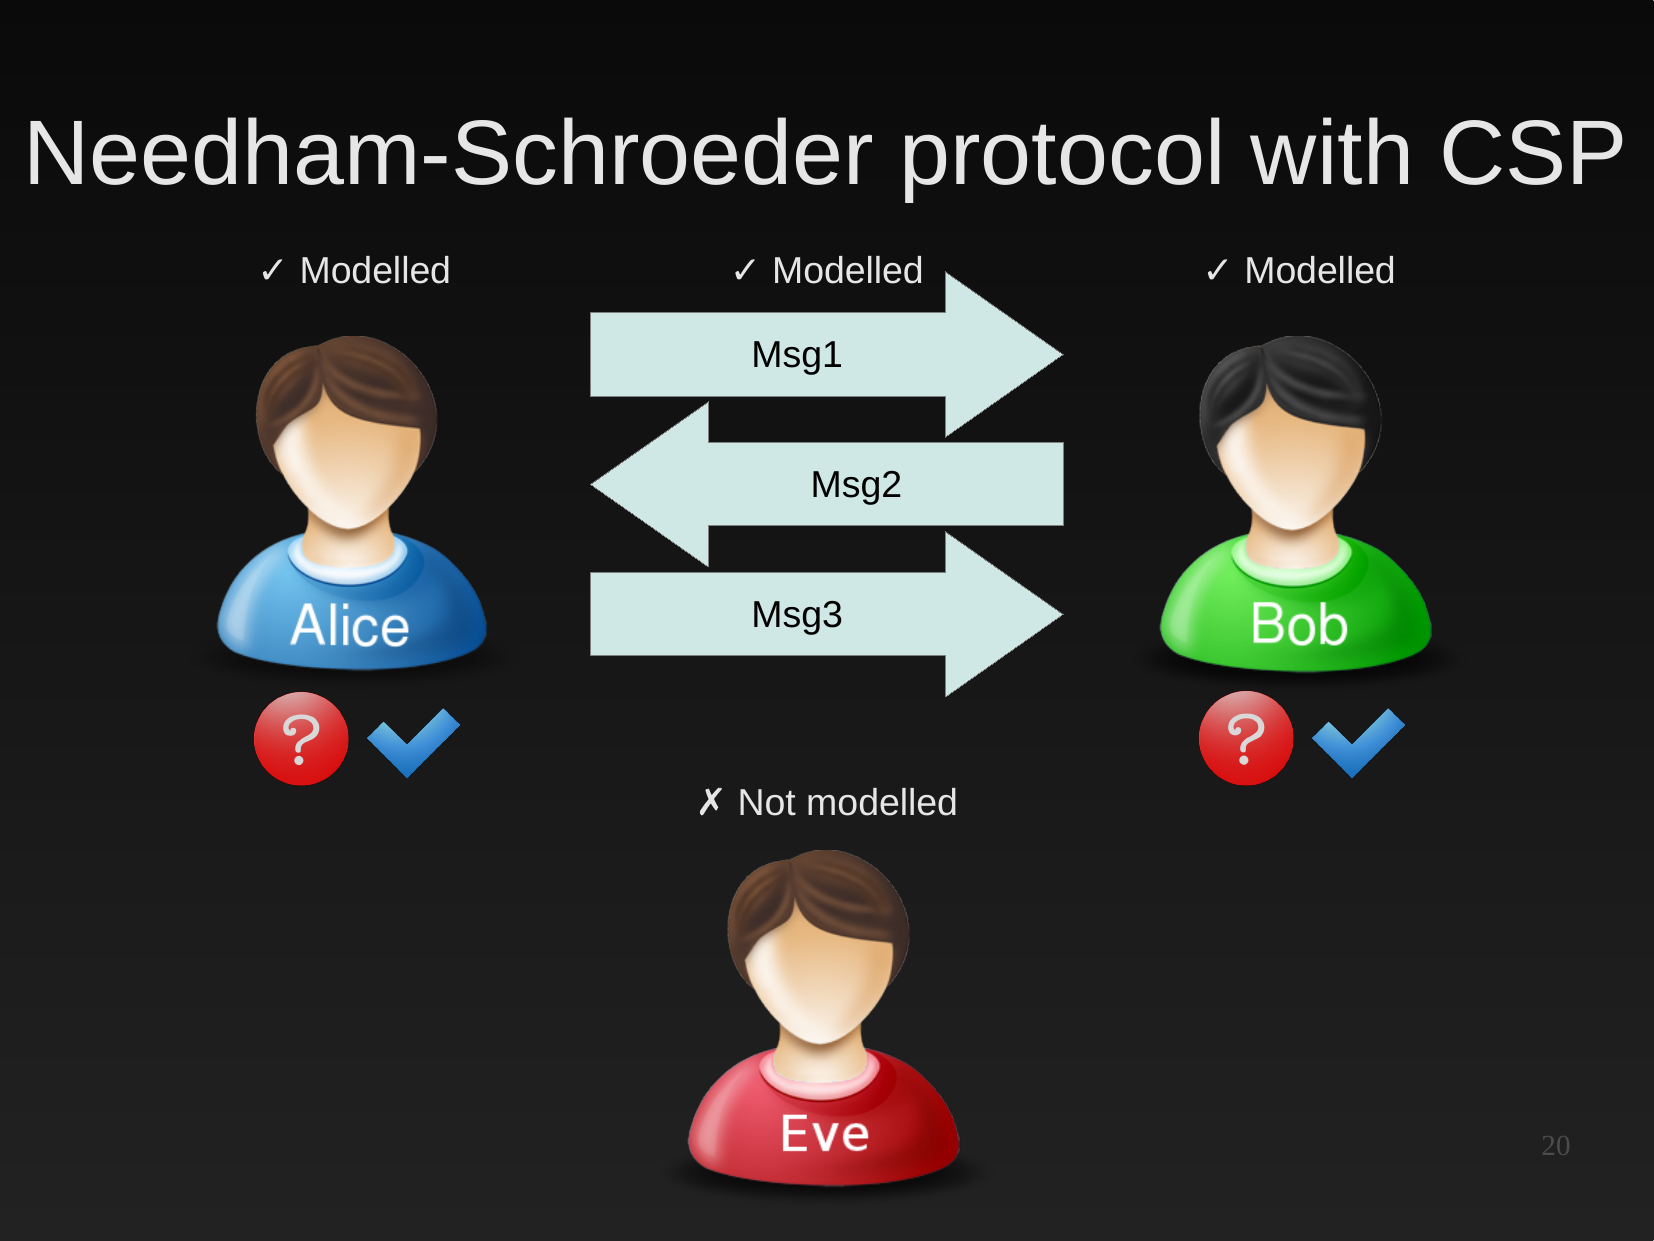

# Needham-Schroeder protocol with CSP
✓ Modelled
✓ Modelled
✓ Modelled
Msg1
Msg2
Msg3
✗ Not modelled
20